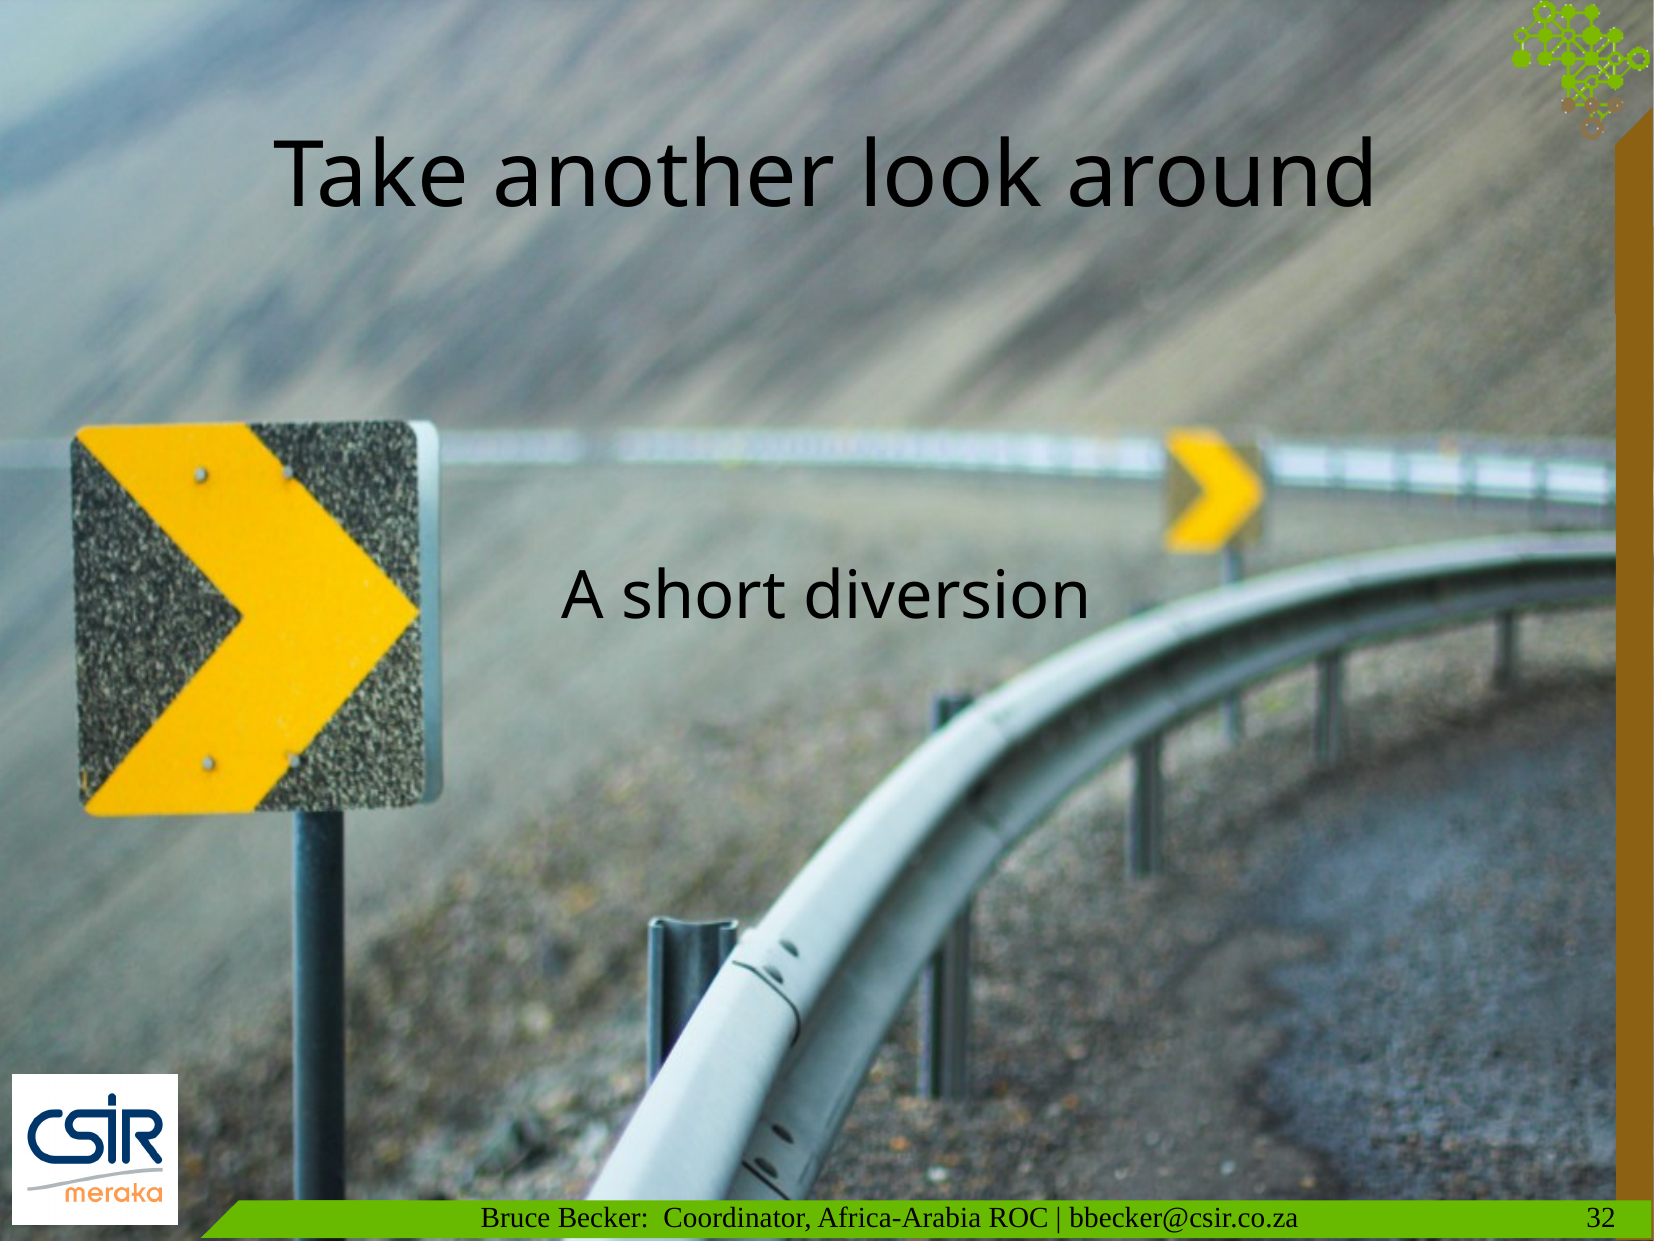

# Take another look around
A short diversion
32